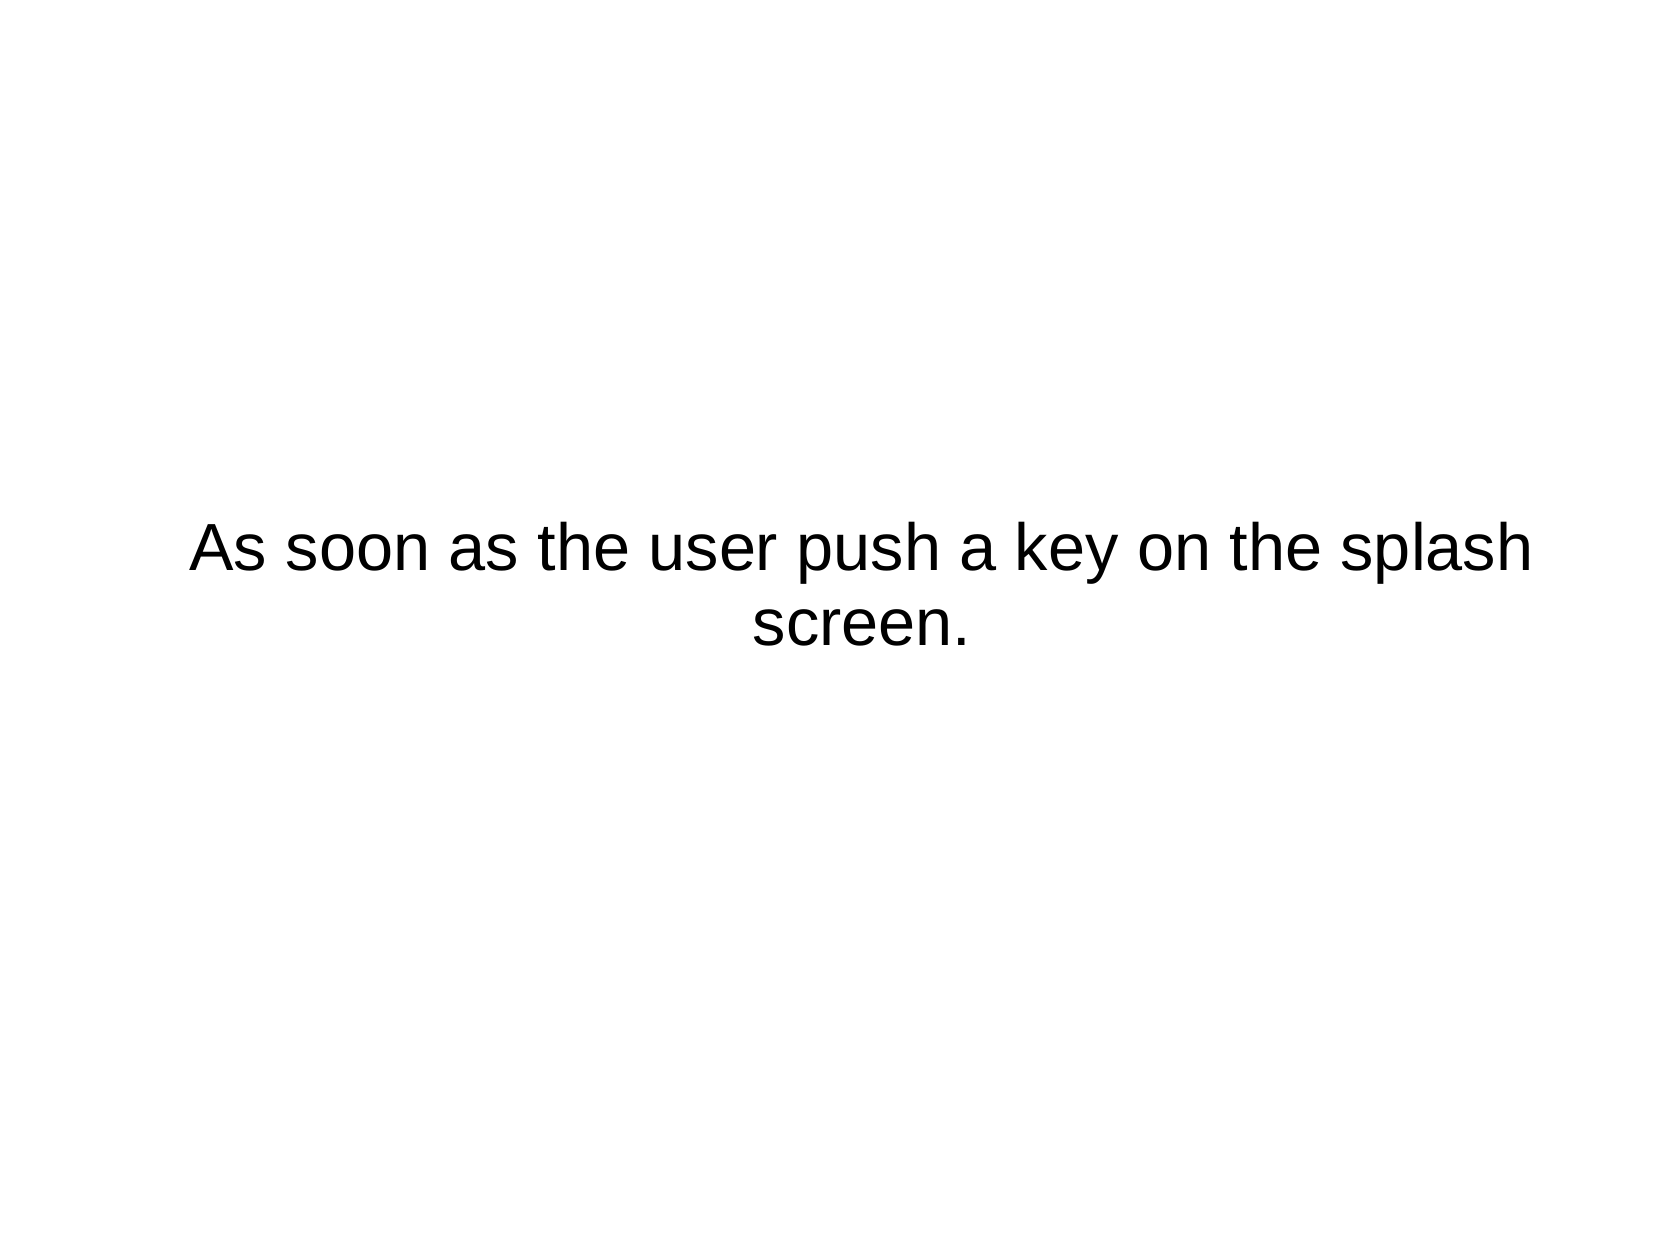

# As soon as the user push a key on the splash screen.